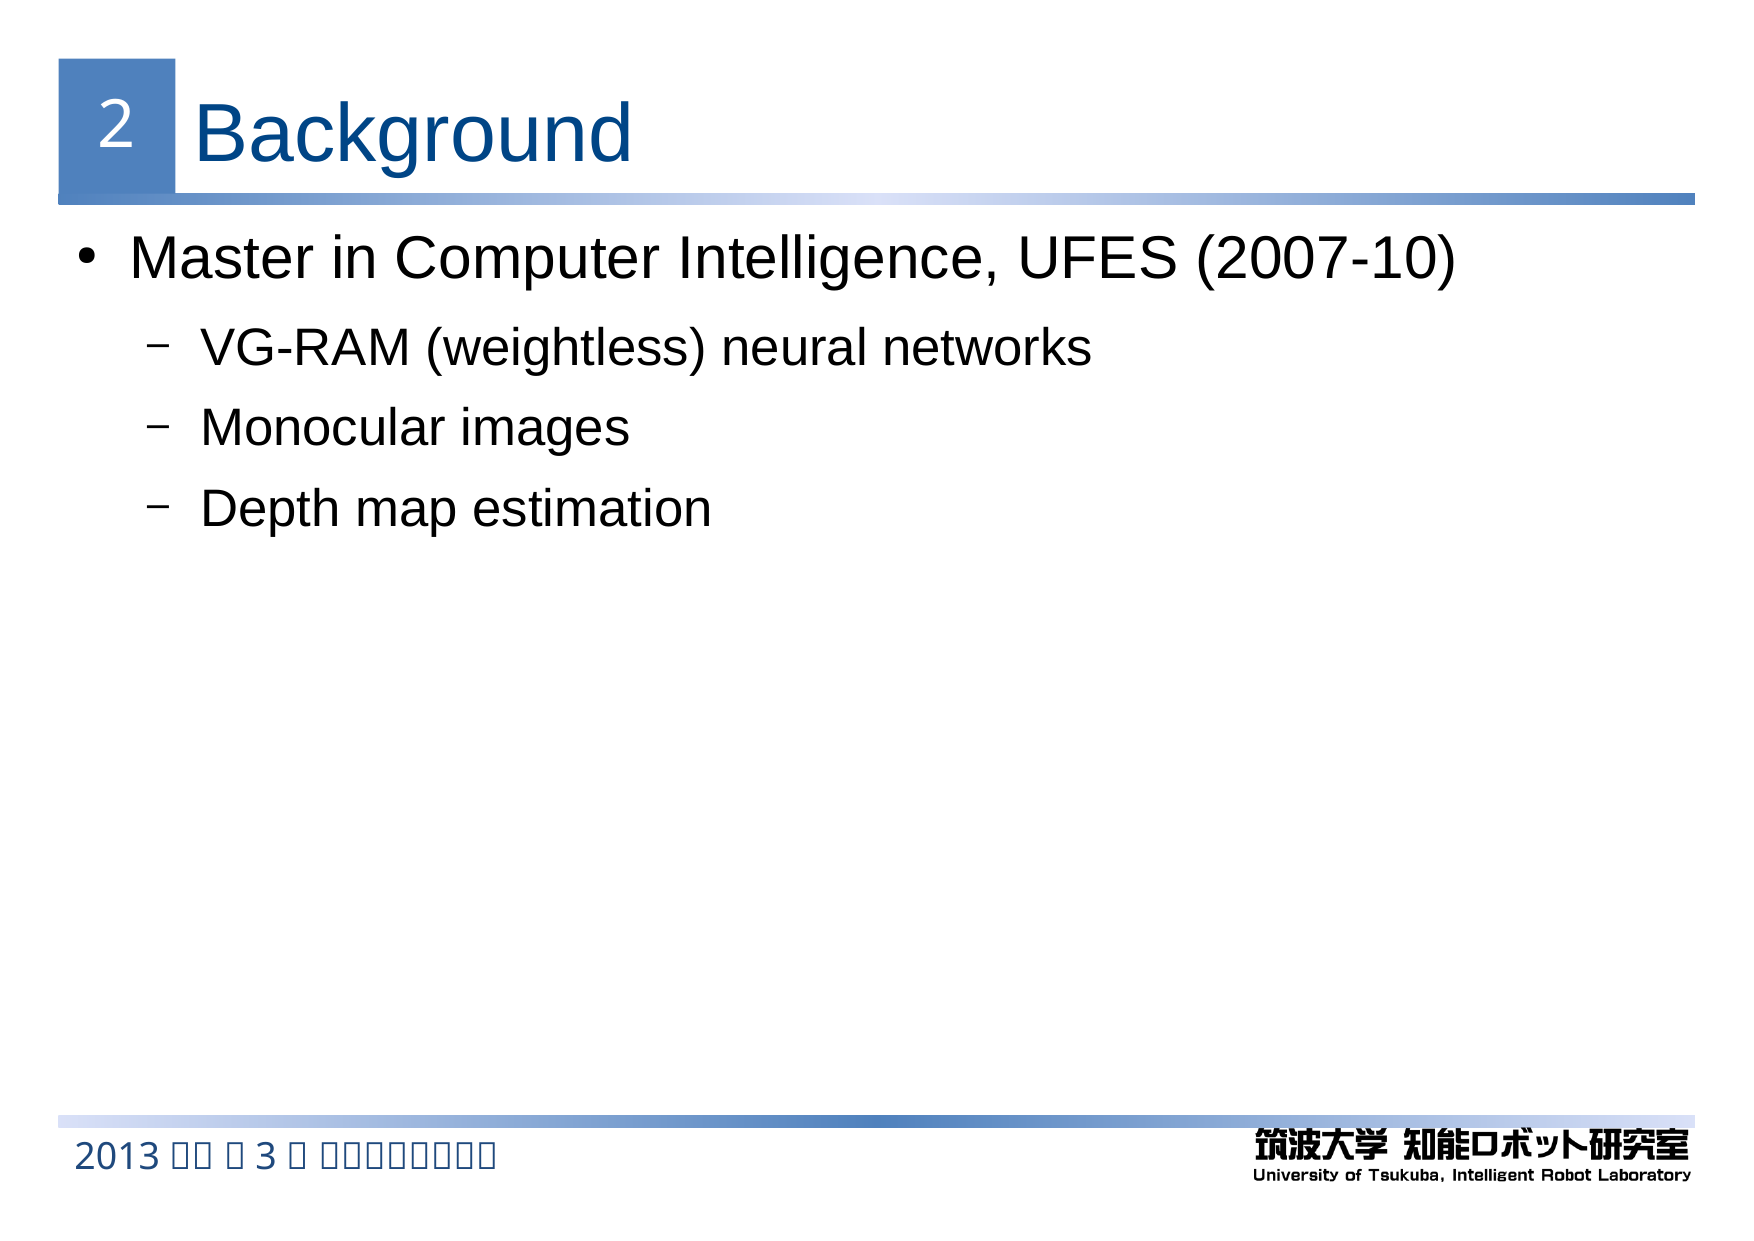

# Background
Master in Computer Intelligence, UFES (2007-10)
VG-RAM (weightless) neural networks
Monocular images
Depth map estimation